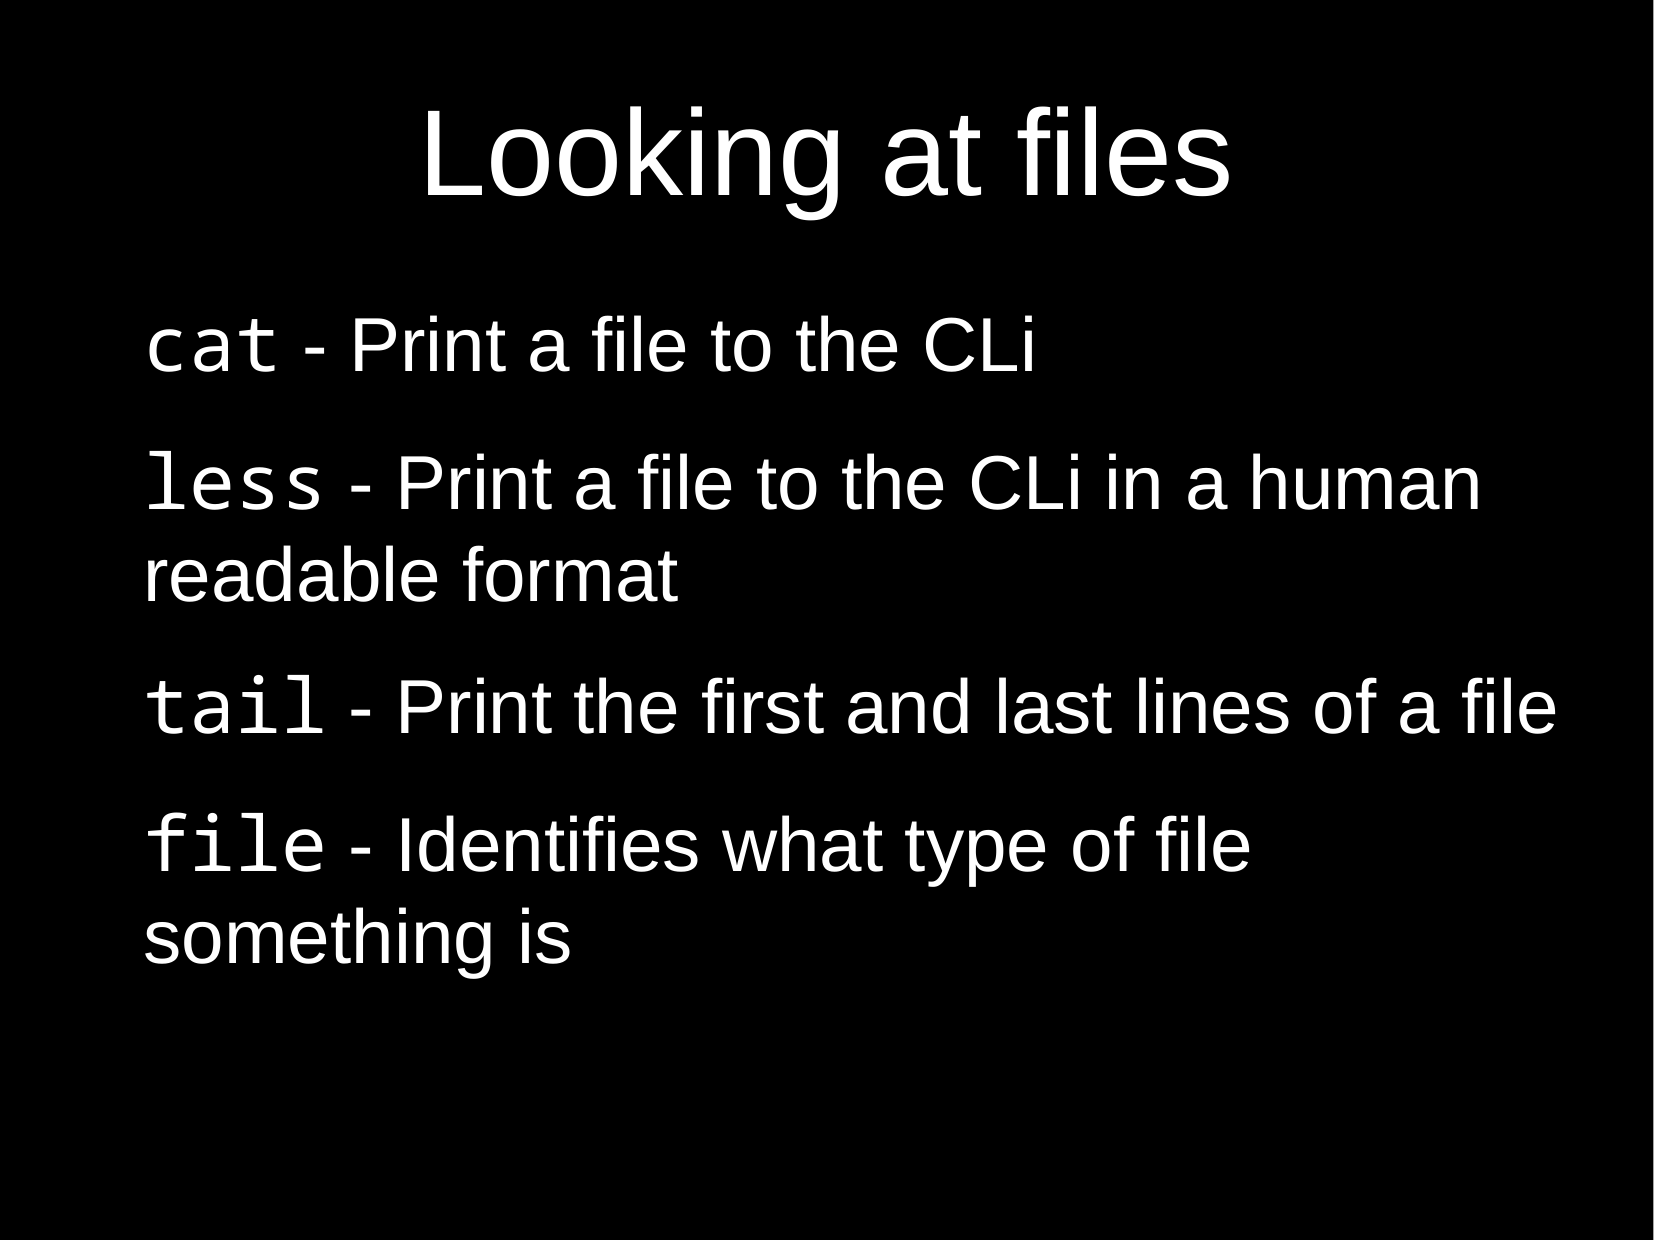

# Looking at files
cat - Print a file to the CLi
less - Print a file to the CLi in a human readable format
tail - Print the first and last lines of a file
file - Identifies what type of file something is